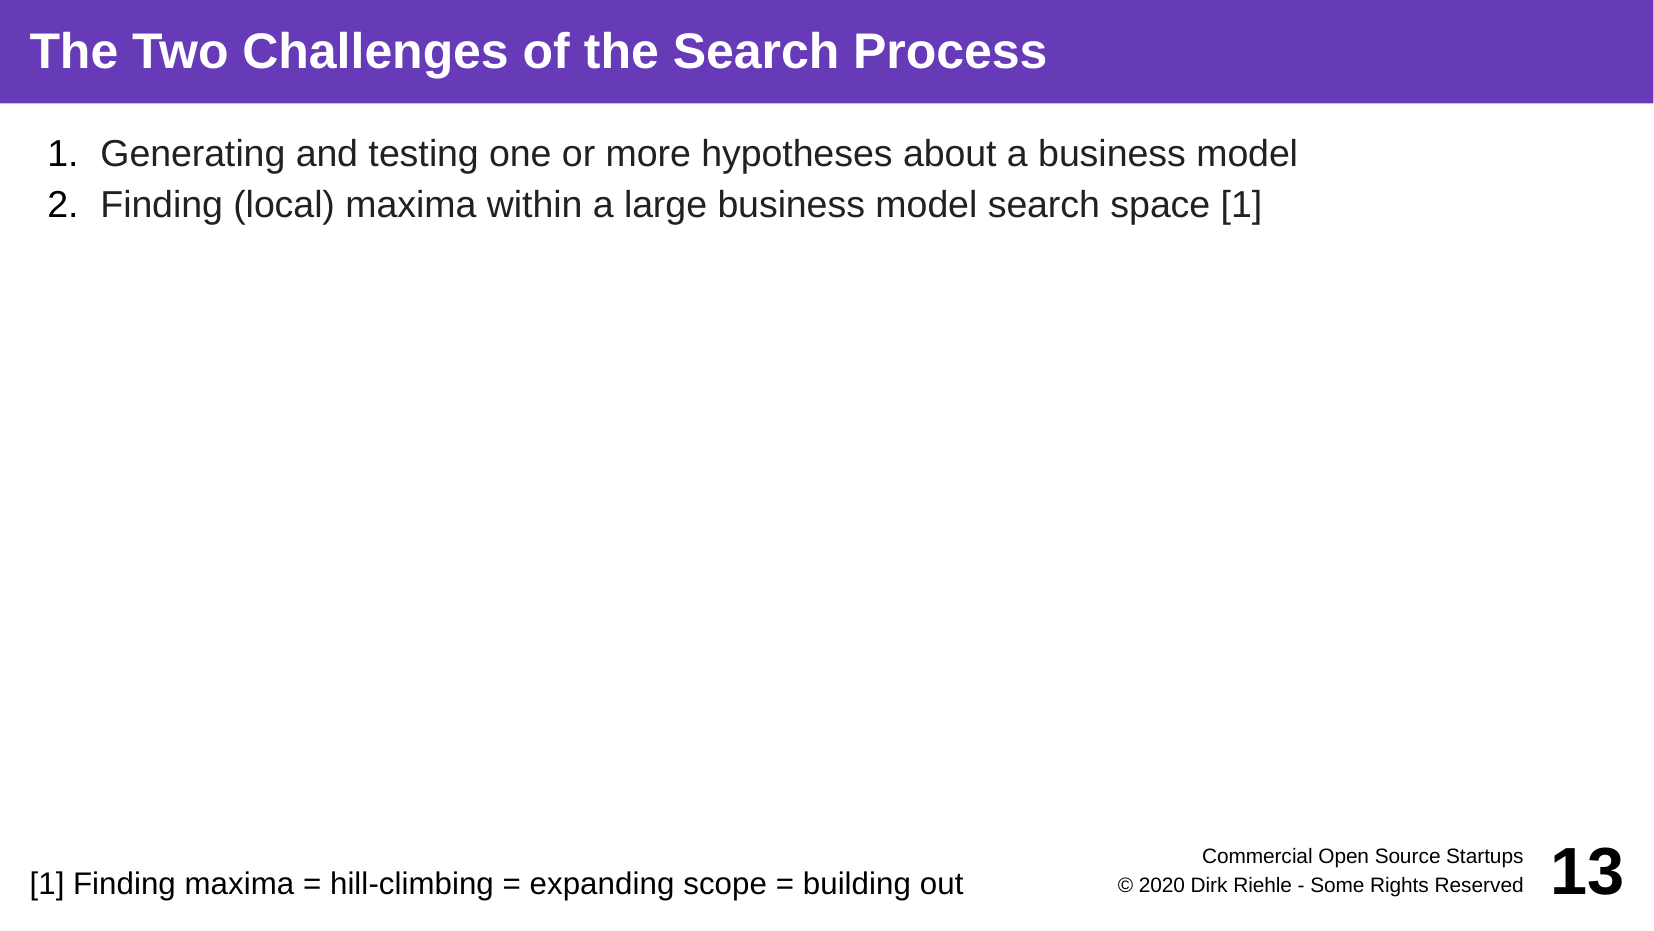

# The Two Challenges of the Search Process
Generating and testing one or more hypotheses about a business model
Finding (local) maxima within a large business model search space [1]
[1] Finding maxima = hill-climbing = expanding scope = building out
Commercial Open Source Startups
13
© 2020 Dirk Riehle - Some Rights Reserved